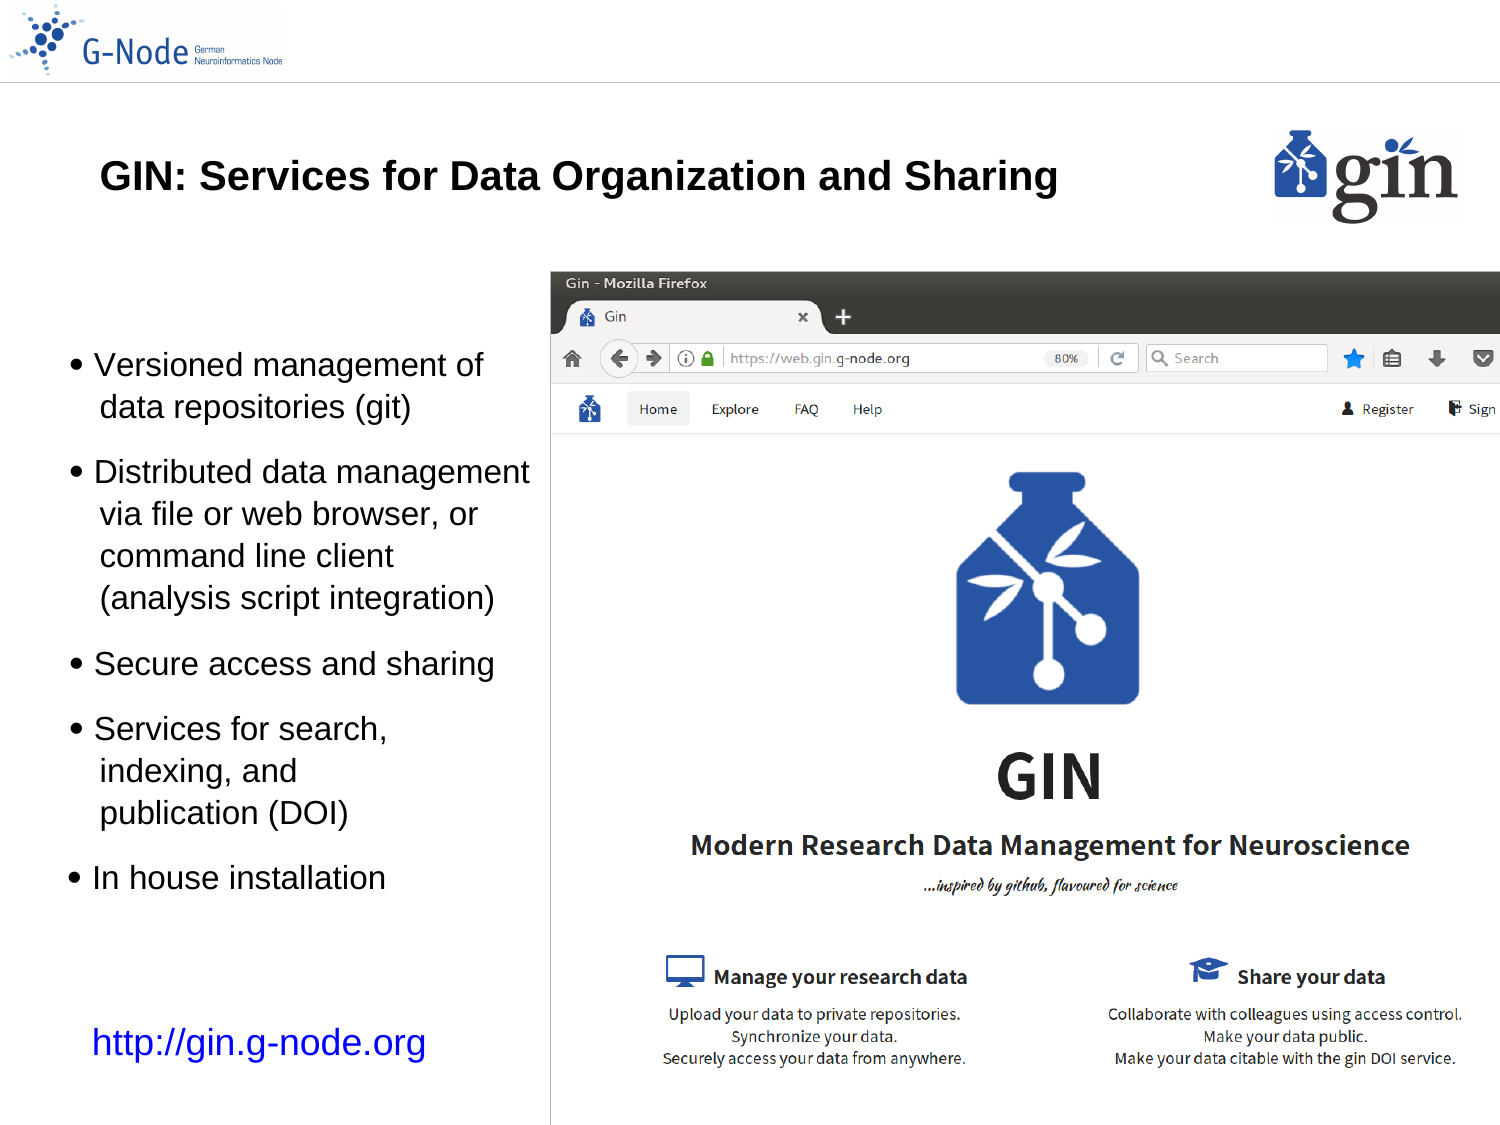

GIN: Services for Data Organization and Sharing
  Versioned management of data repositories (git)
  Distributed data management via file or web browser, or command line client (analysis script integration)
  Secure access and sharing
  Services for search,
indexing, and
publication (DOI)
  In house installation
http://gin.g-node.org